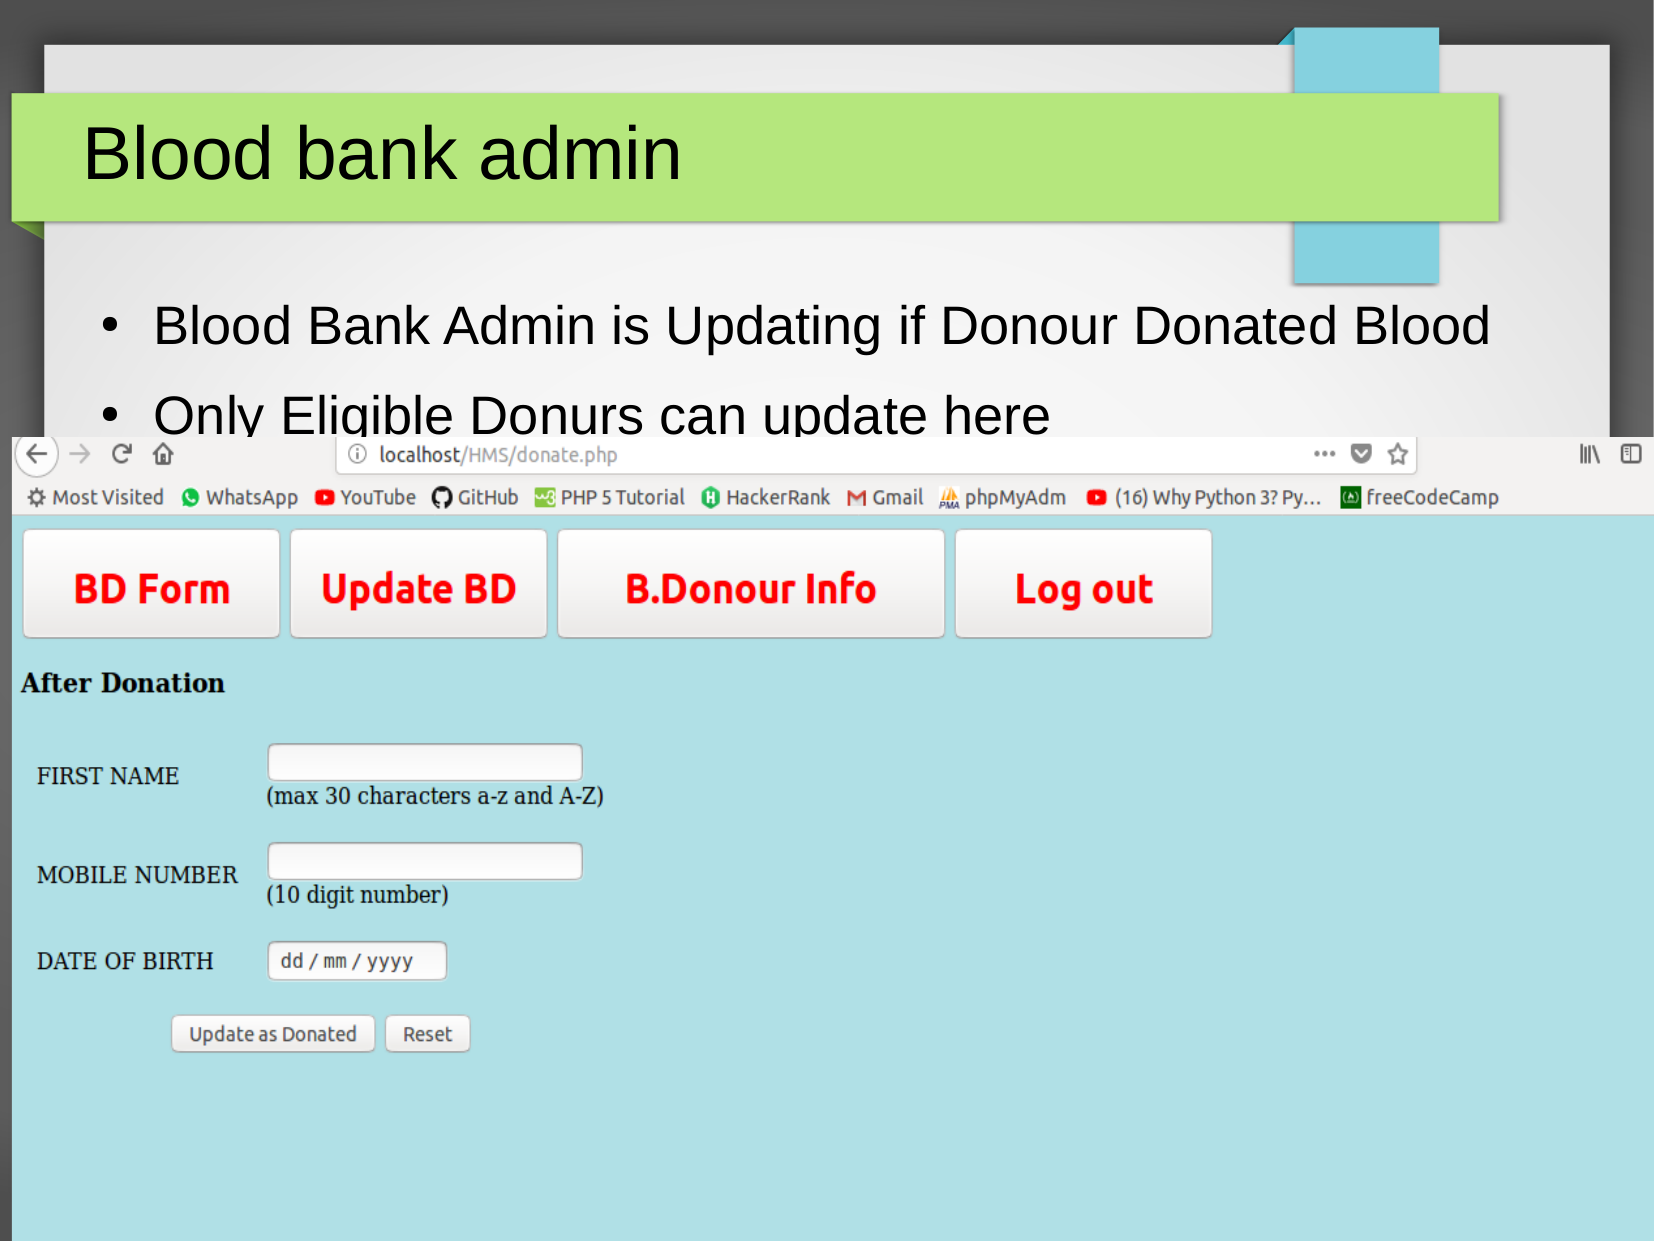

# Blood bank admin
Blood Bank Admin is Updating if Donour Donated Blood
Only Eligible Donurs can update here